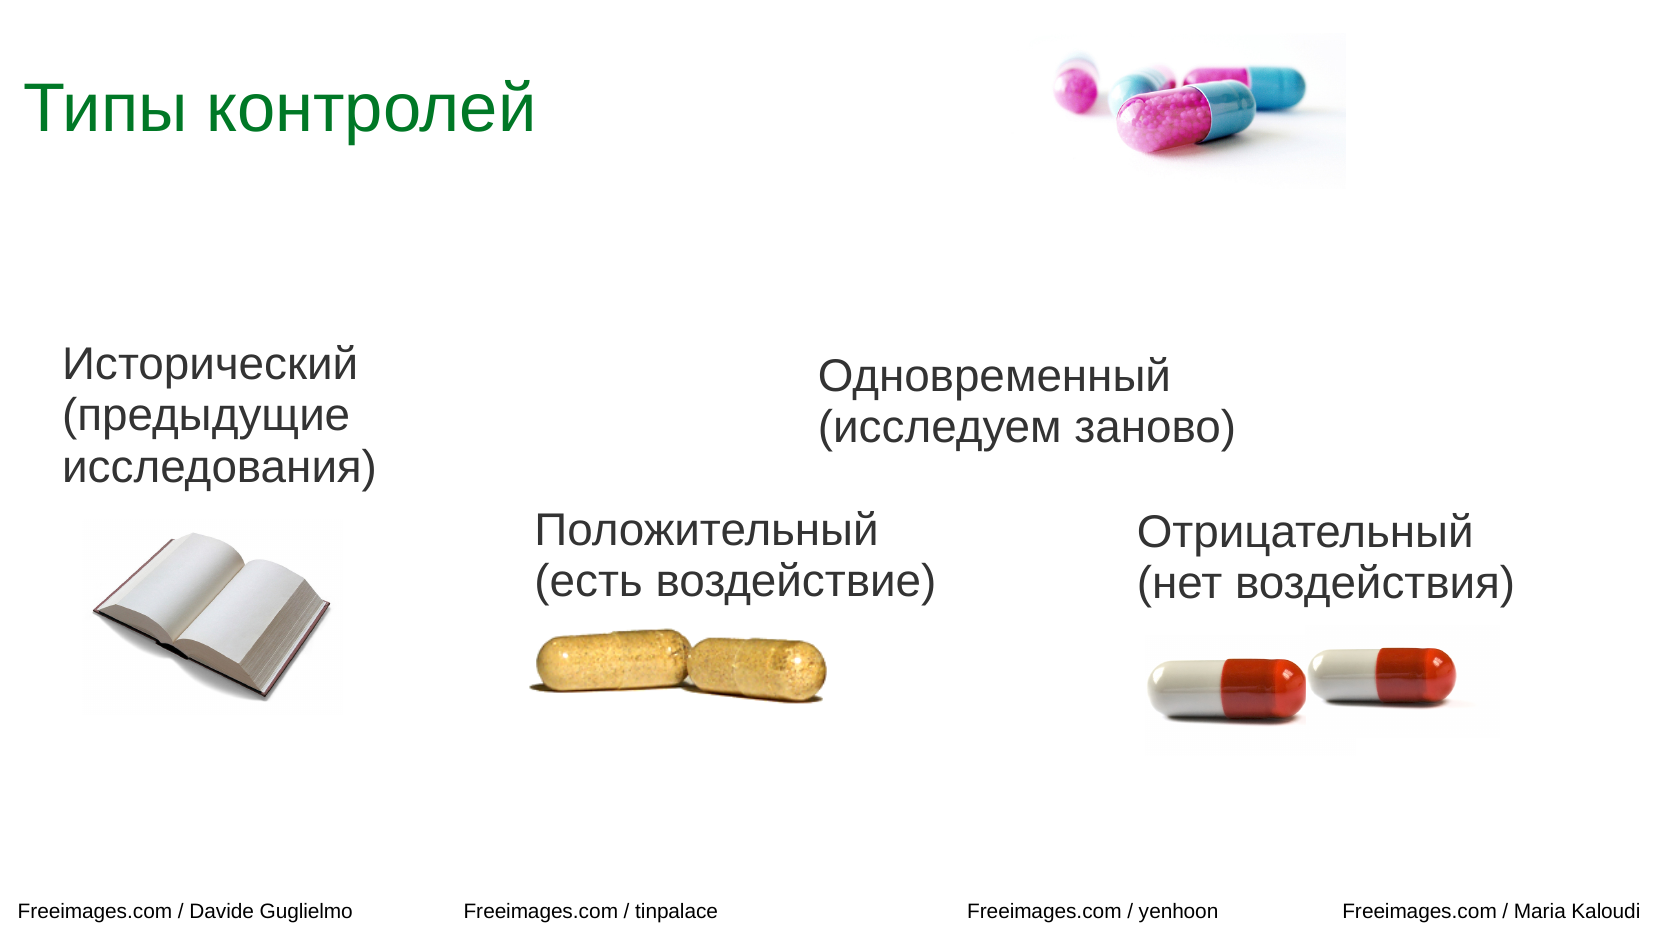

# Типы контролей
Исторический
(предыдущие
исследования)
Одновременный
(исследуем заново)
Положительный
(есть воздействие)
Отрицательный
(нет воздействия)
Freeimages.com / Davide Guglielmo
Freeimages.com / Maria Kaloudi
Freeimages.com / tinpalace
Freeimages.com / yenhoon